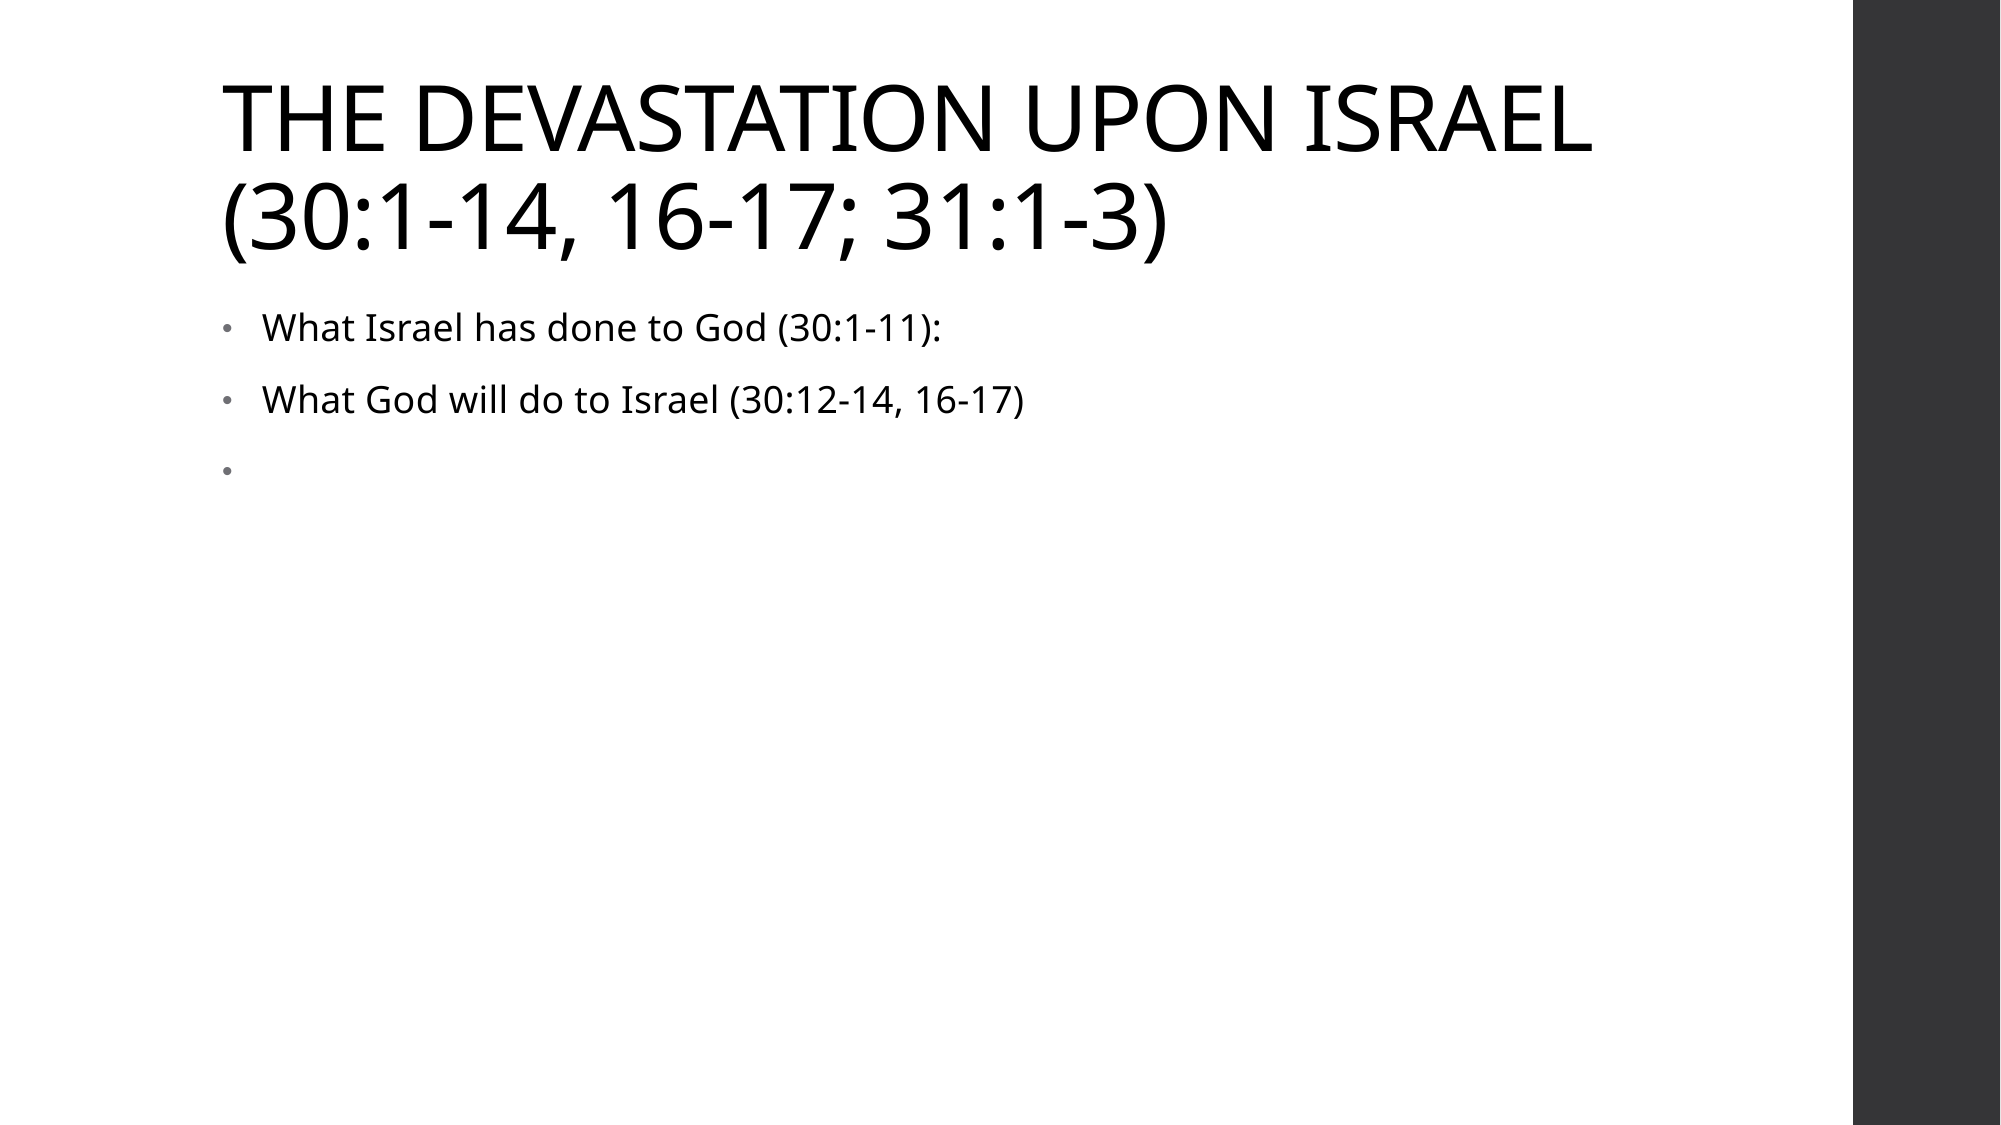

# THE DEVASTATION UPON ISRAEL (30:1-14, 16-17; 31:1-3)
 What Israel has done to God (30:1-11):
 What God will do to Israel (30:12-14, 16-17)